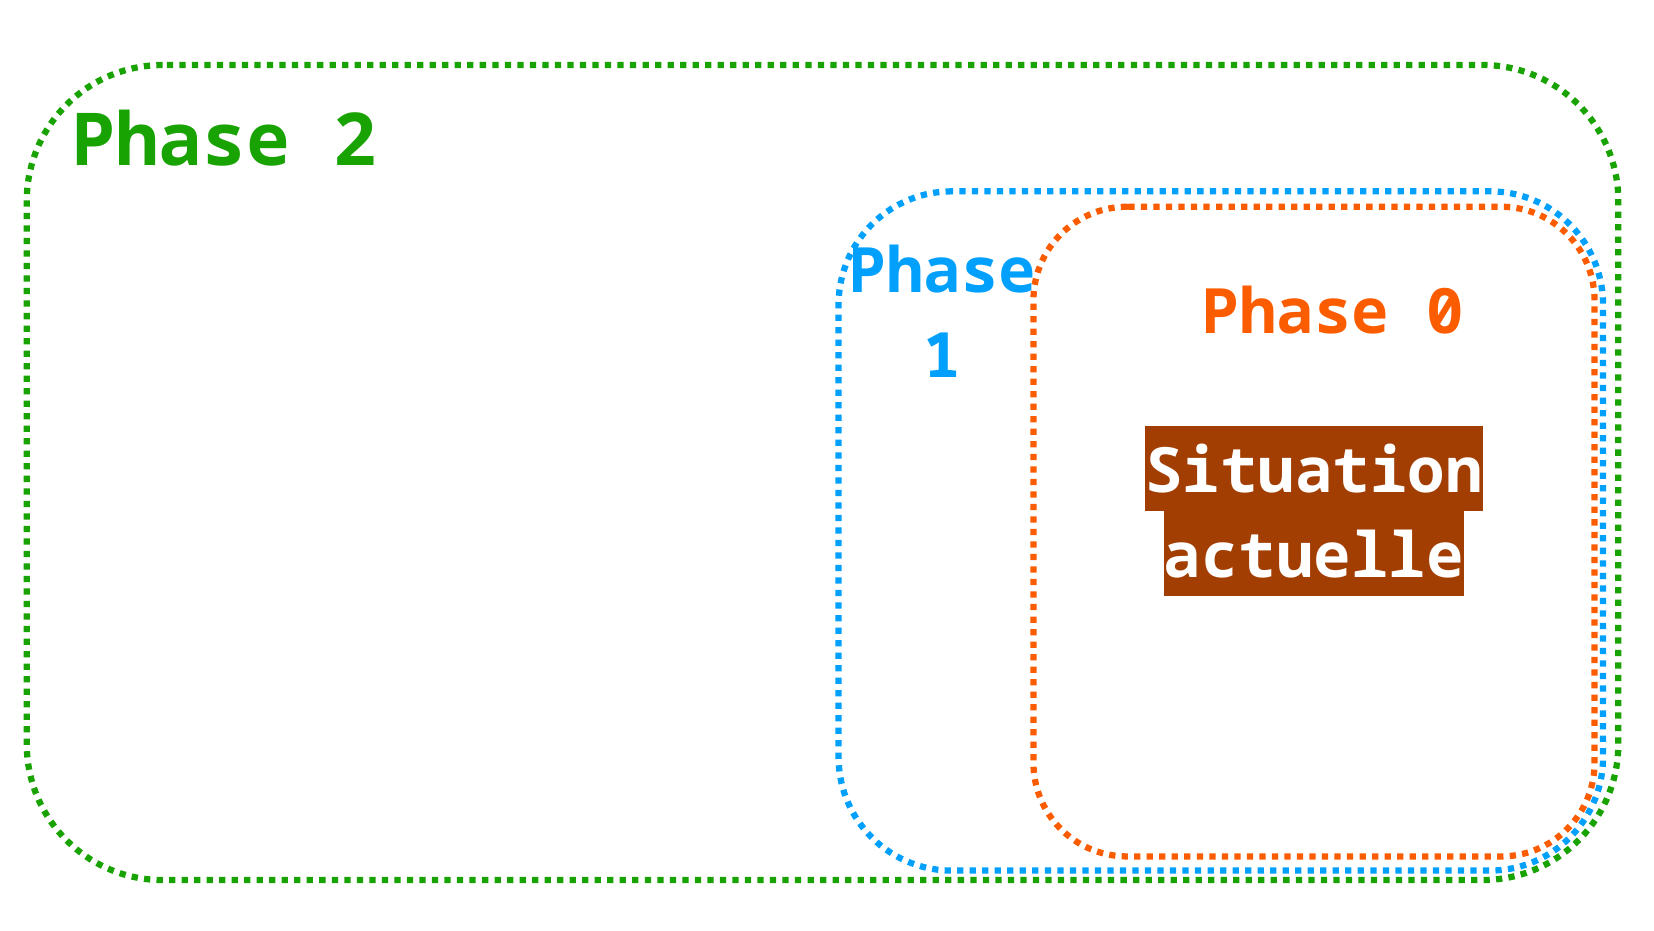

Phase 2
Phase
1
 Phase 0
Situation
actuelle